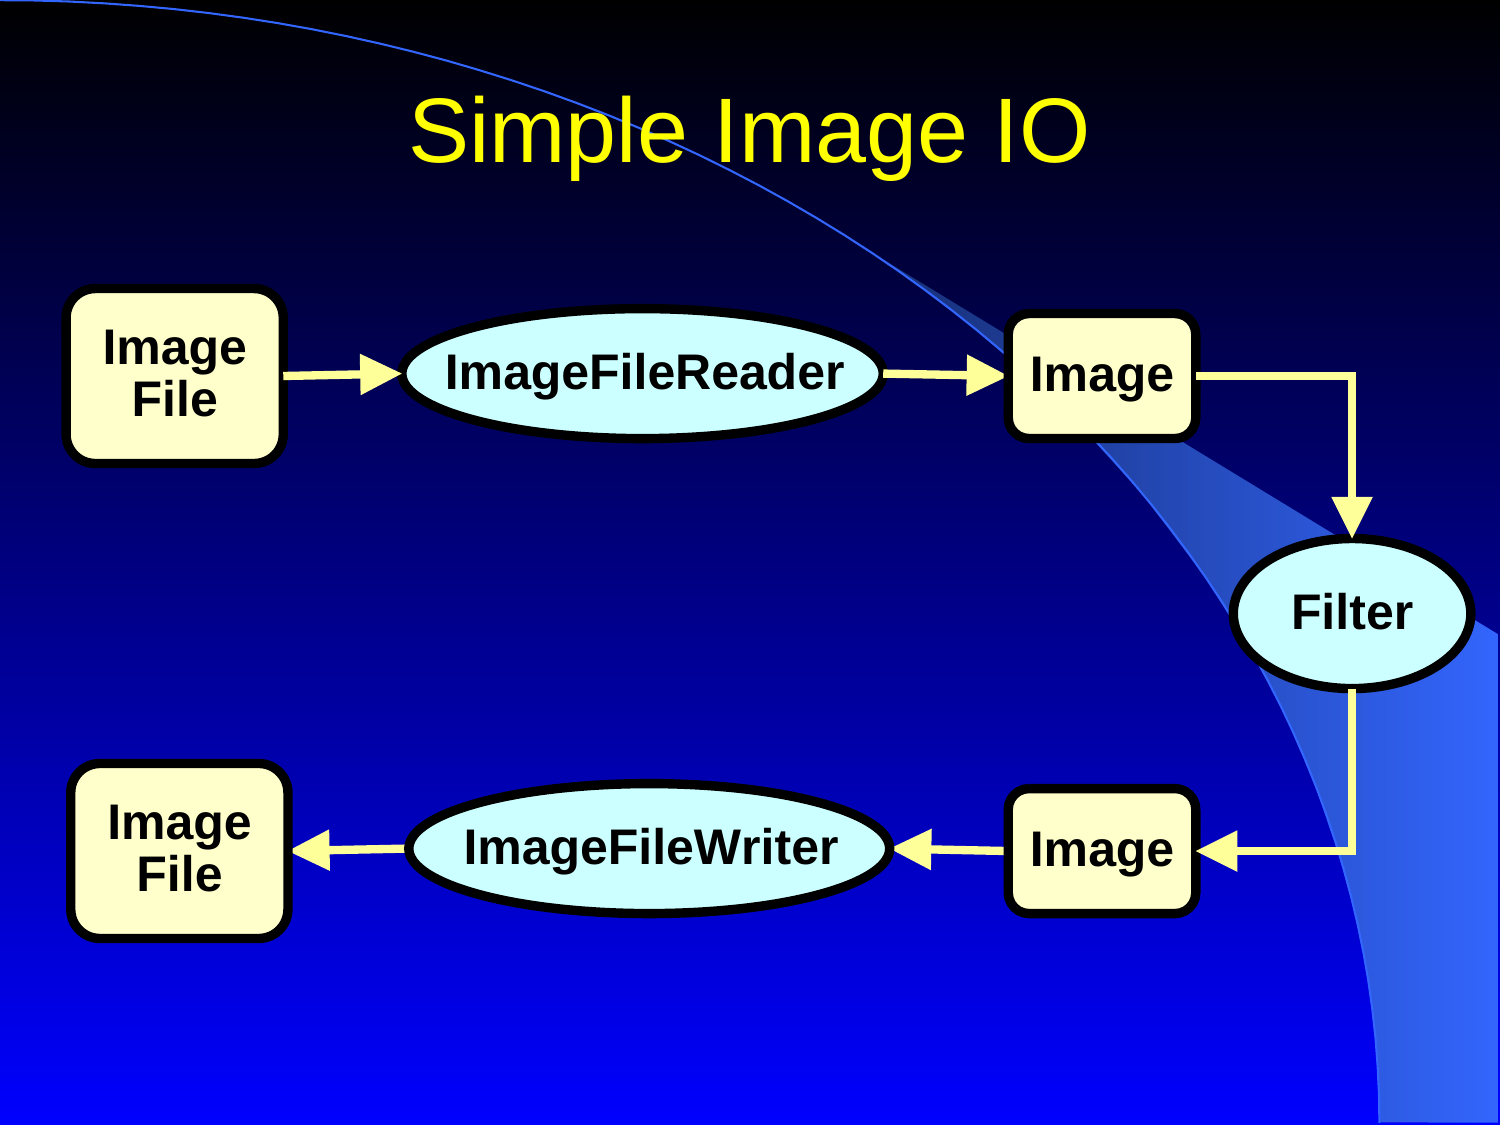

# Simple Image IO
Image
File
ImageFileReader
Image
Filter
Image
File
ImageFileWriter
Image